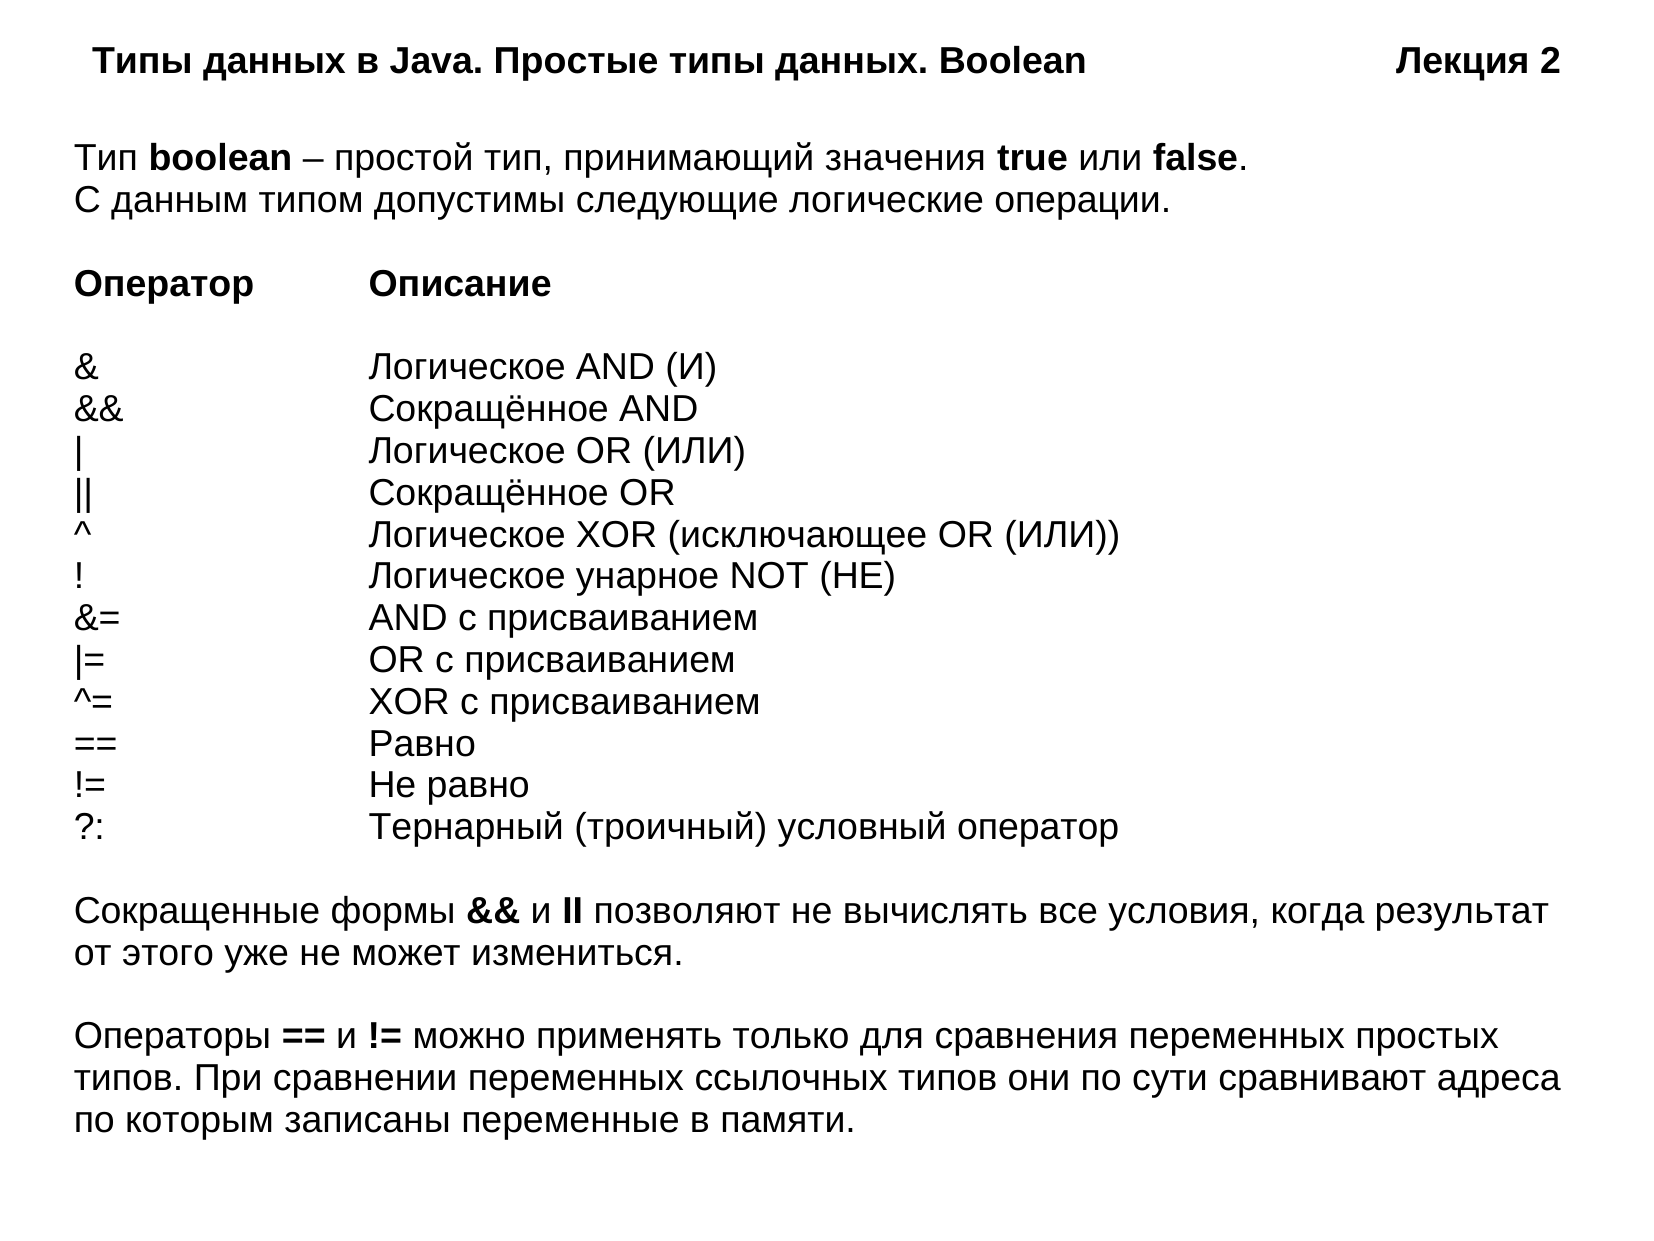

Типы данных в Java. Простые типы данных. Boolean			Лекция 2
Тип boolean – простой тип, принимающий значения true или false.
С данным типом допустимы следующие логические операции.
Оператор		Описание
&				Логическое AND (И)
&&				Сокращённое AND
|				Логическое OR (ИЛИ)
||				Сокращённое OR
^				Логическое XOR (исключающее OR (ИЛИ))
!				Логическое унарное NOT (НЕ)
&=				AND с присваиванием
|=				OR с присваиванием
^=				XOR с присваиванием
==				Равно
!=				Не равно
?:				Тернарный (троичный) условный оператор
Сокращенные формы && и II позволяют не вычислять все условия, когда результат от этого уже не может измениться.
Операторы == и != можно применять только для сравнения переменных простых типов. При сравнении переменных ссылочных типов они по сути сравнивают адреса по которым записаны переменные в памяти.